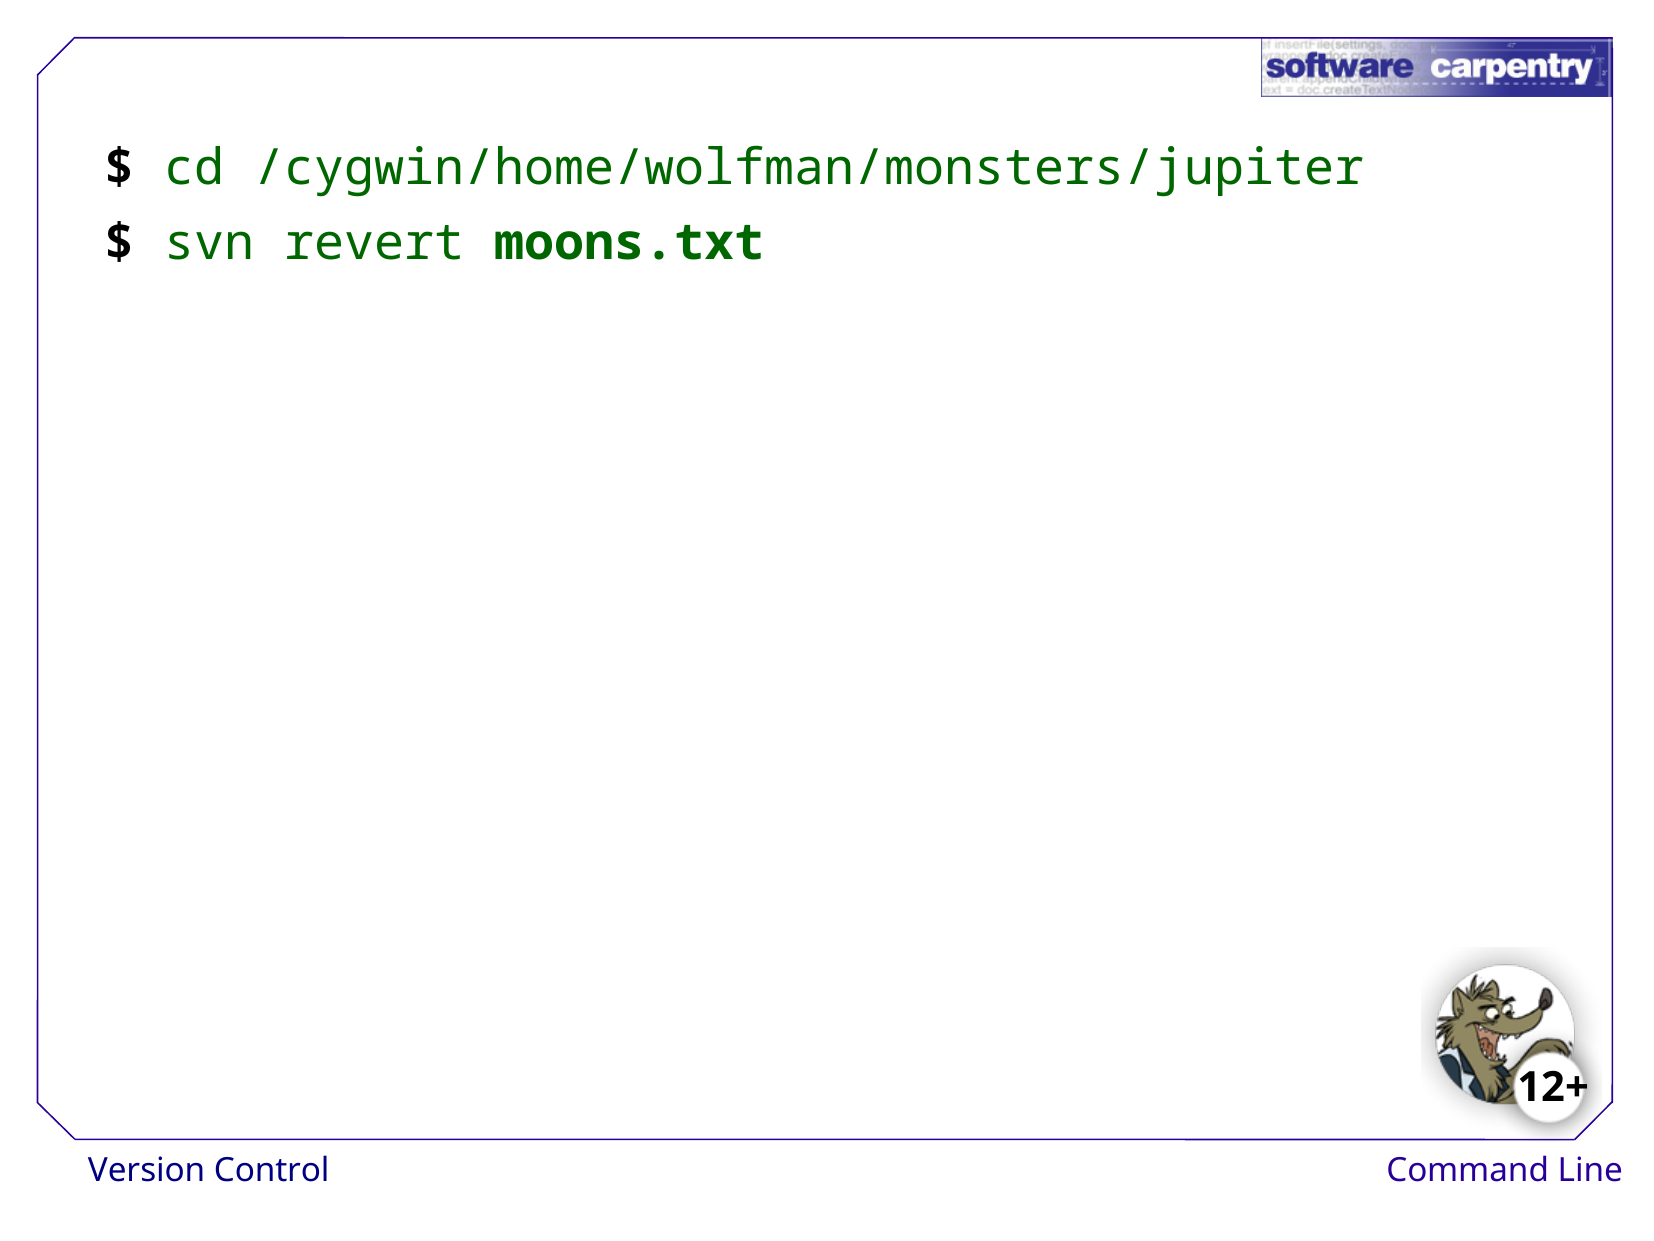

$ cd /cygwin/home/wolfman/monsters/jupiter
$ svn revert moons.txt
12+